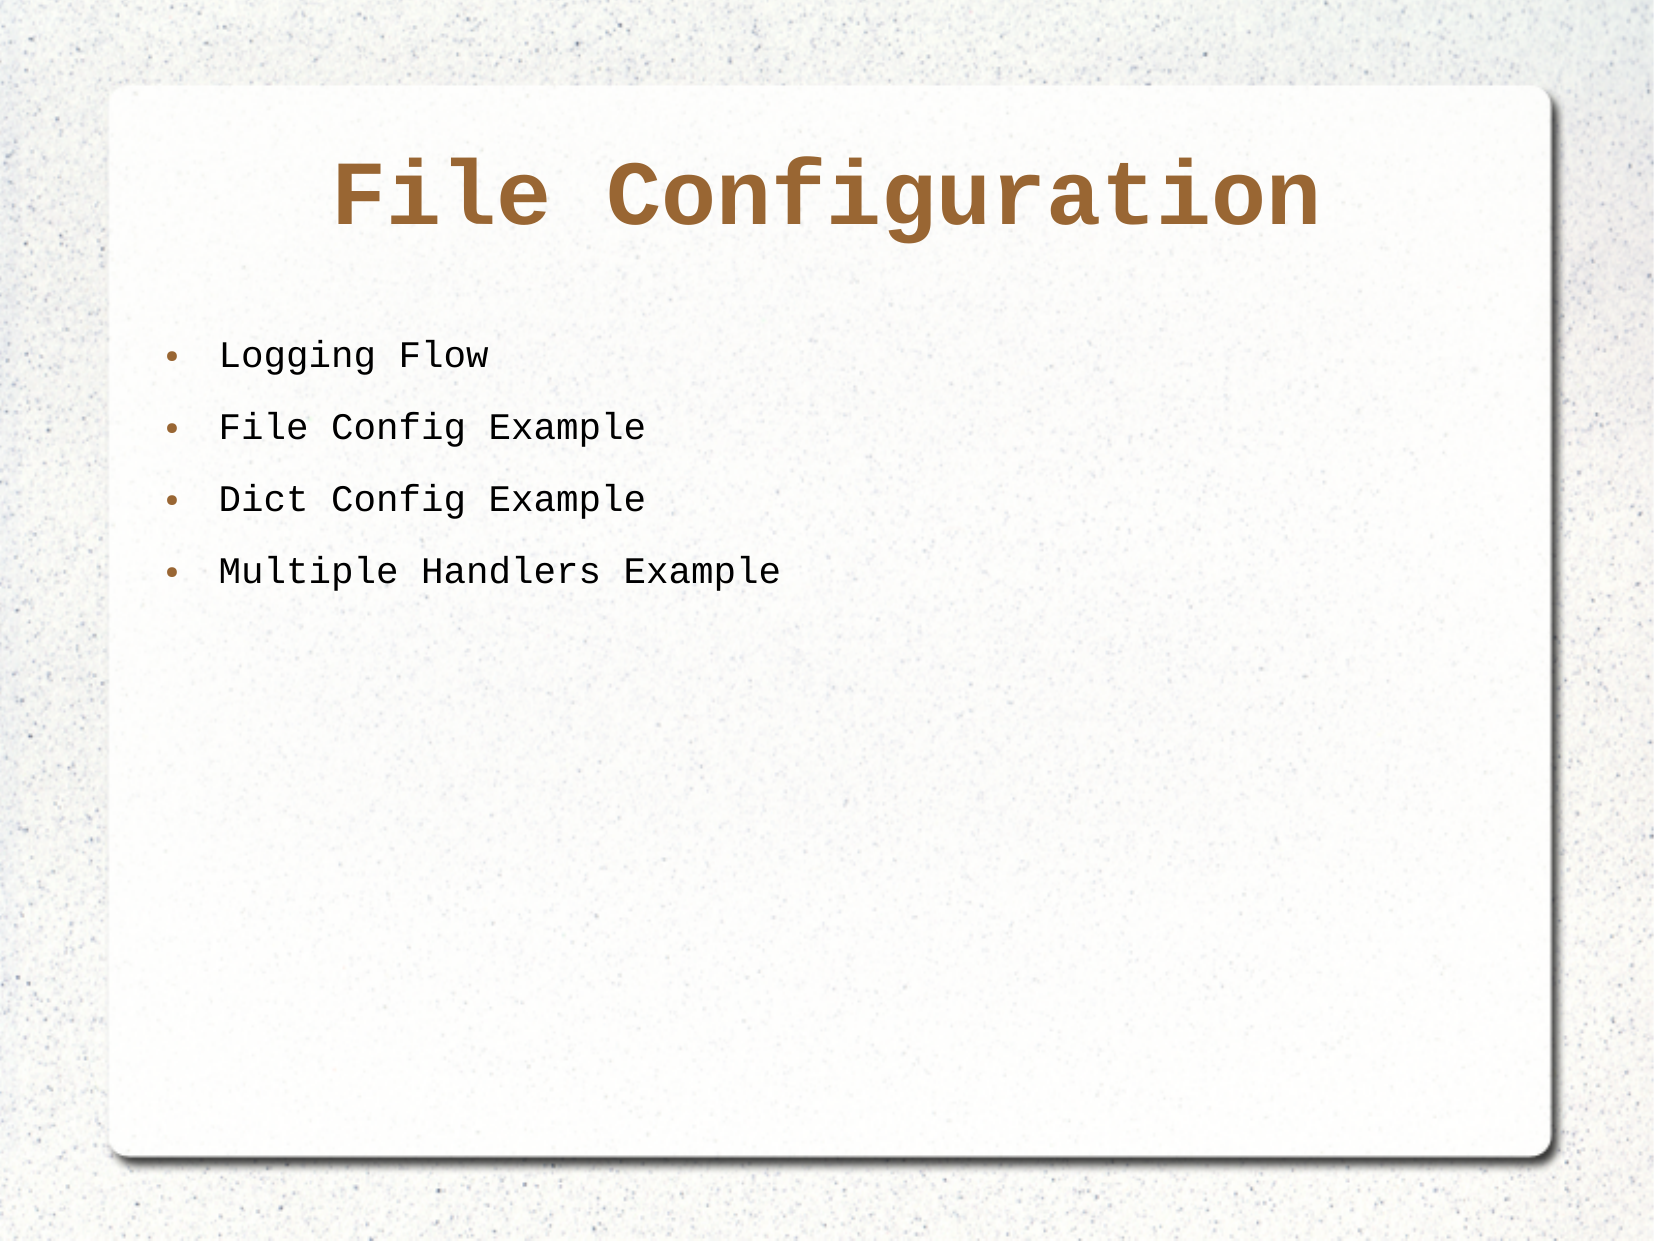

# File Configuration
Logging Flow
File Config Example
Dict Config Example
Multiple Handlers Example